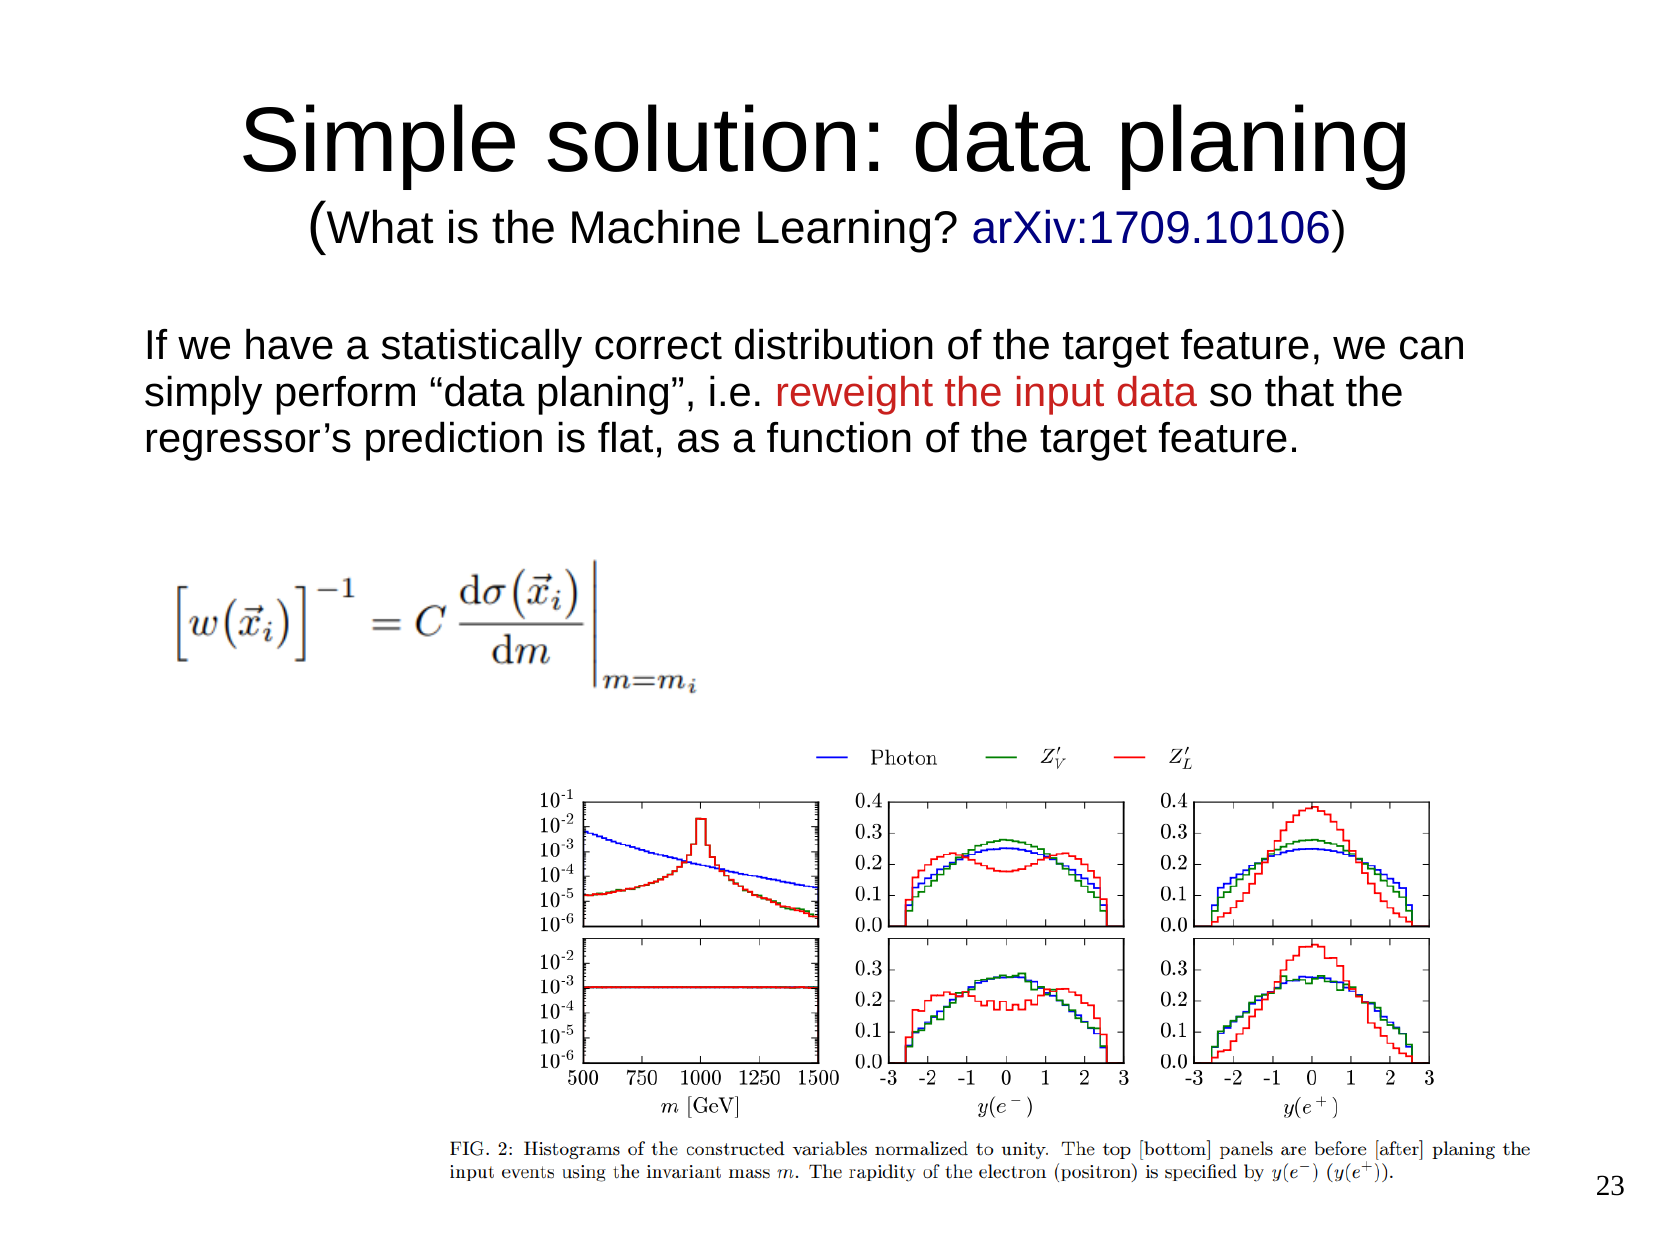

# Simple solution: data planing (What is the Machine Learning? arXiv:1709.10106)
If we have a statistically correct distribution of the target feature, we can simply perform “data planing”, i.e. reweight the input data so that the regressor’s prediction is flat, as a function of the target feature.
23